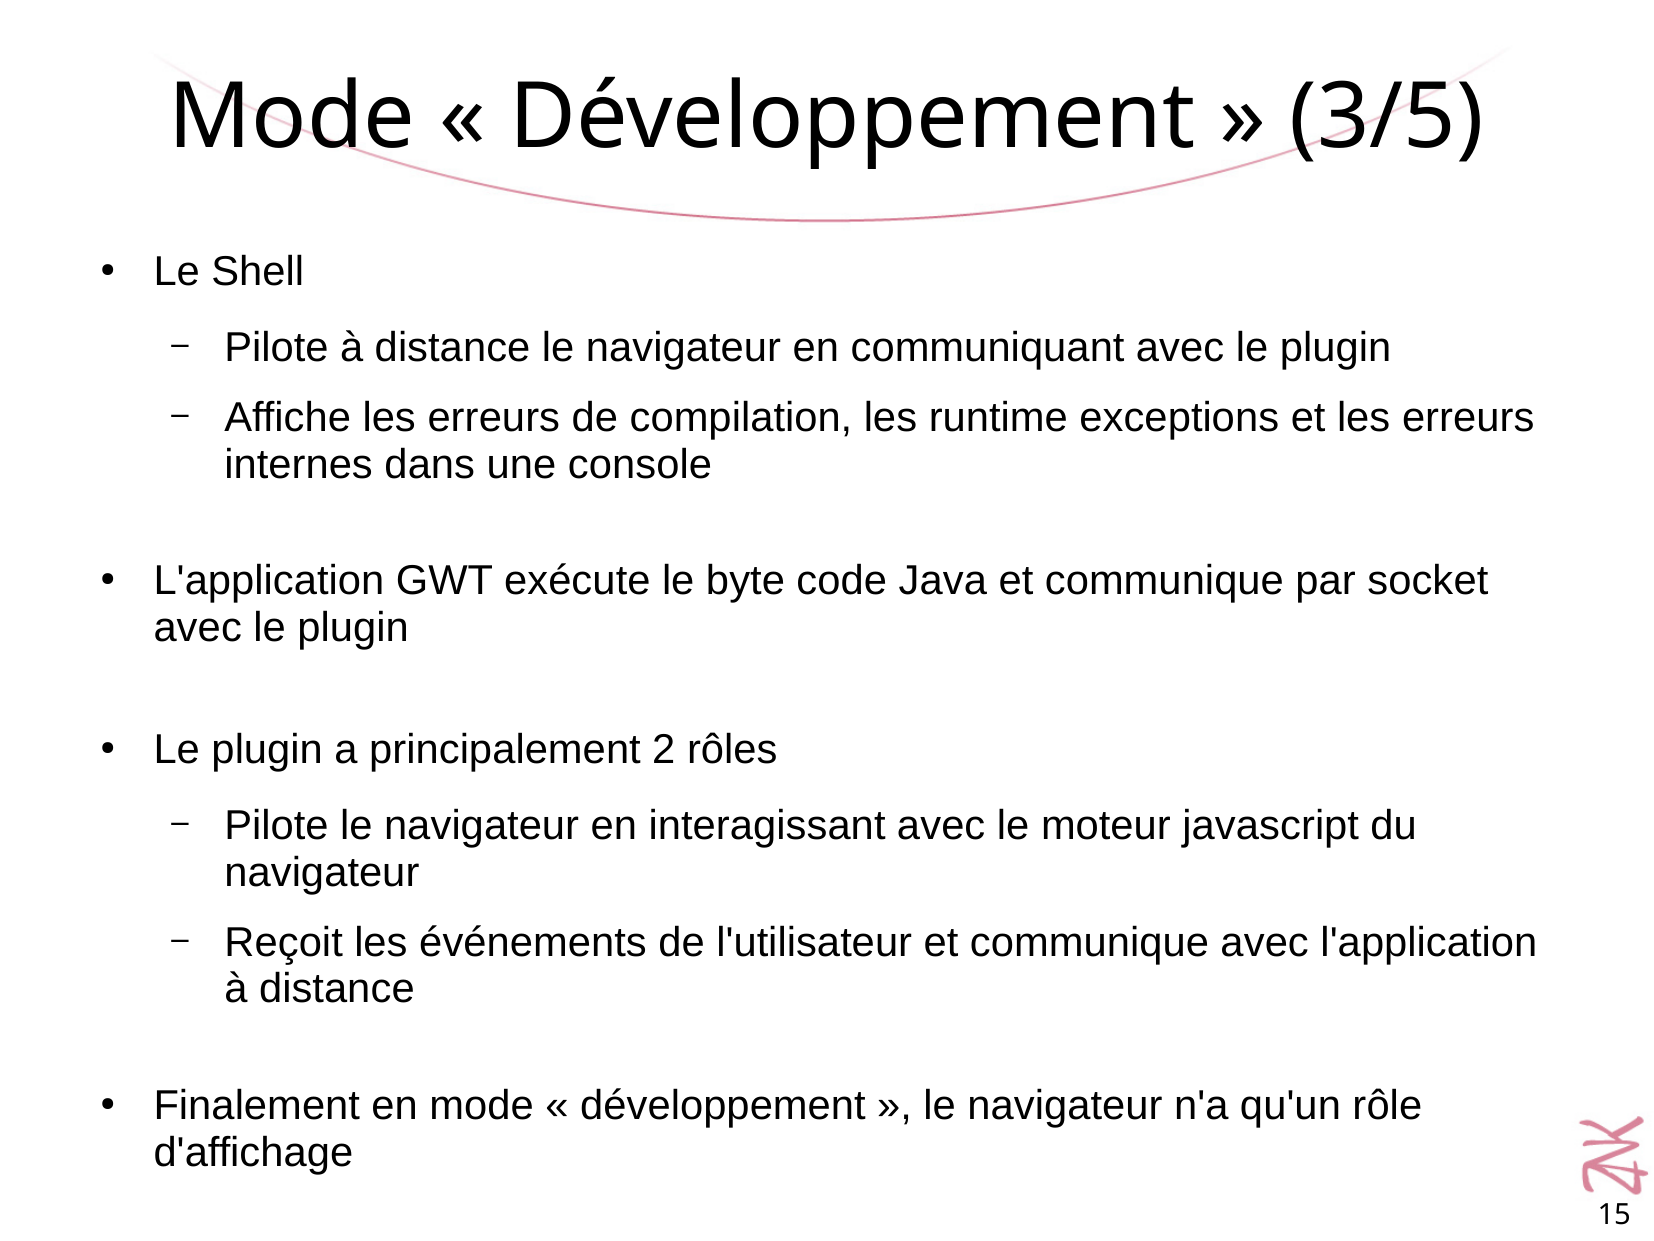

# Mode « Développement » (3/5)
Le Shell
Pilote à distance le navigateur en communiquant avec le plugin
Affiche les erreurs de compilation, les runtime exceptions et les erreurs internes dans une console
L'application GWT exécute le byte code Java et communique par socket avec le plugin
Le plugin a principalement 2 rôles
Pilote le navigateur en interagissant avec le moteur javascript du navigateur
Reçoit les événements de l'utilisateur et communique avec l'application à distance
Finalement en mode « développement », le navigateur n'a qu'un rôle d'affichage
15